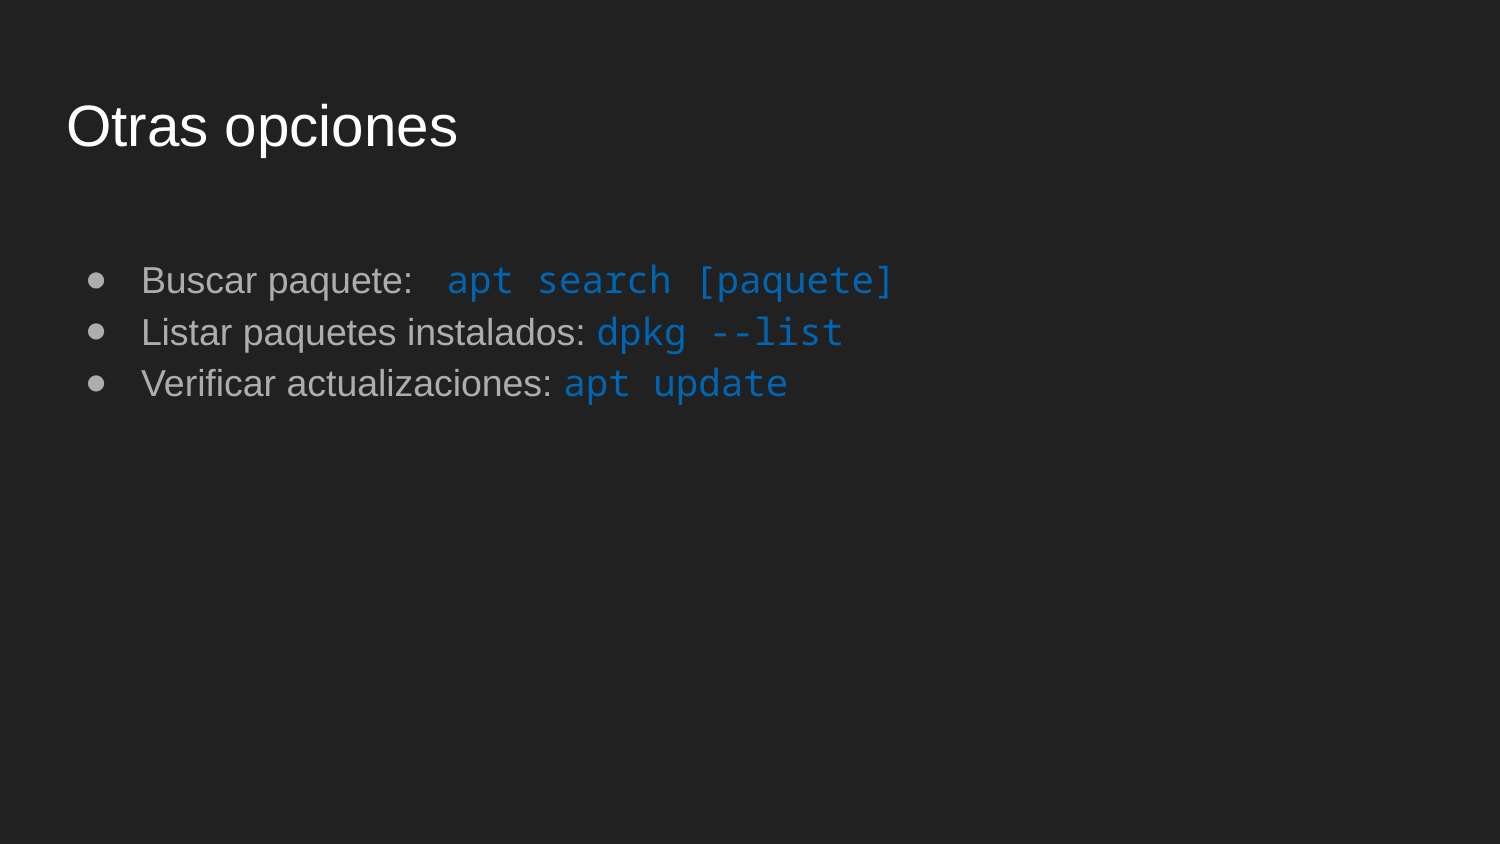

# Otras opciones
Buscar paquete: apt search [paquete]
Listar paquetes instalados: dpkg --list
Verificar actualizaciones: apt update